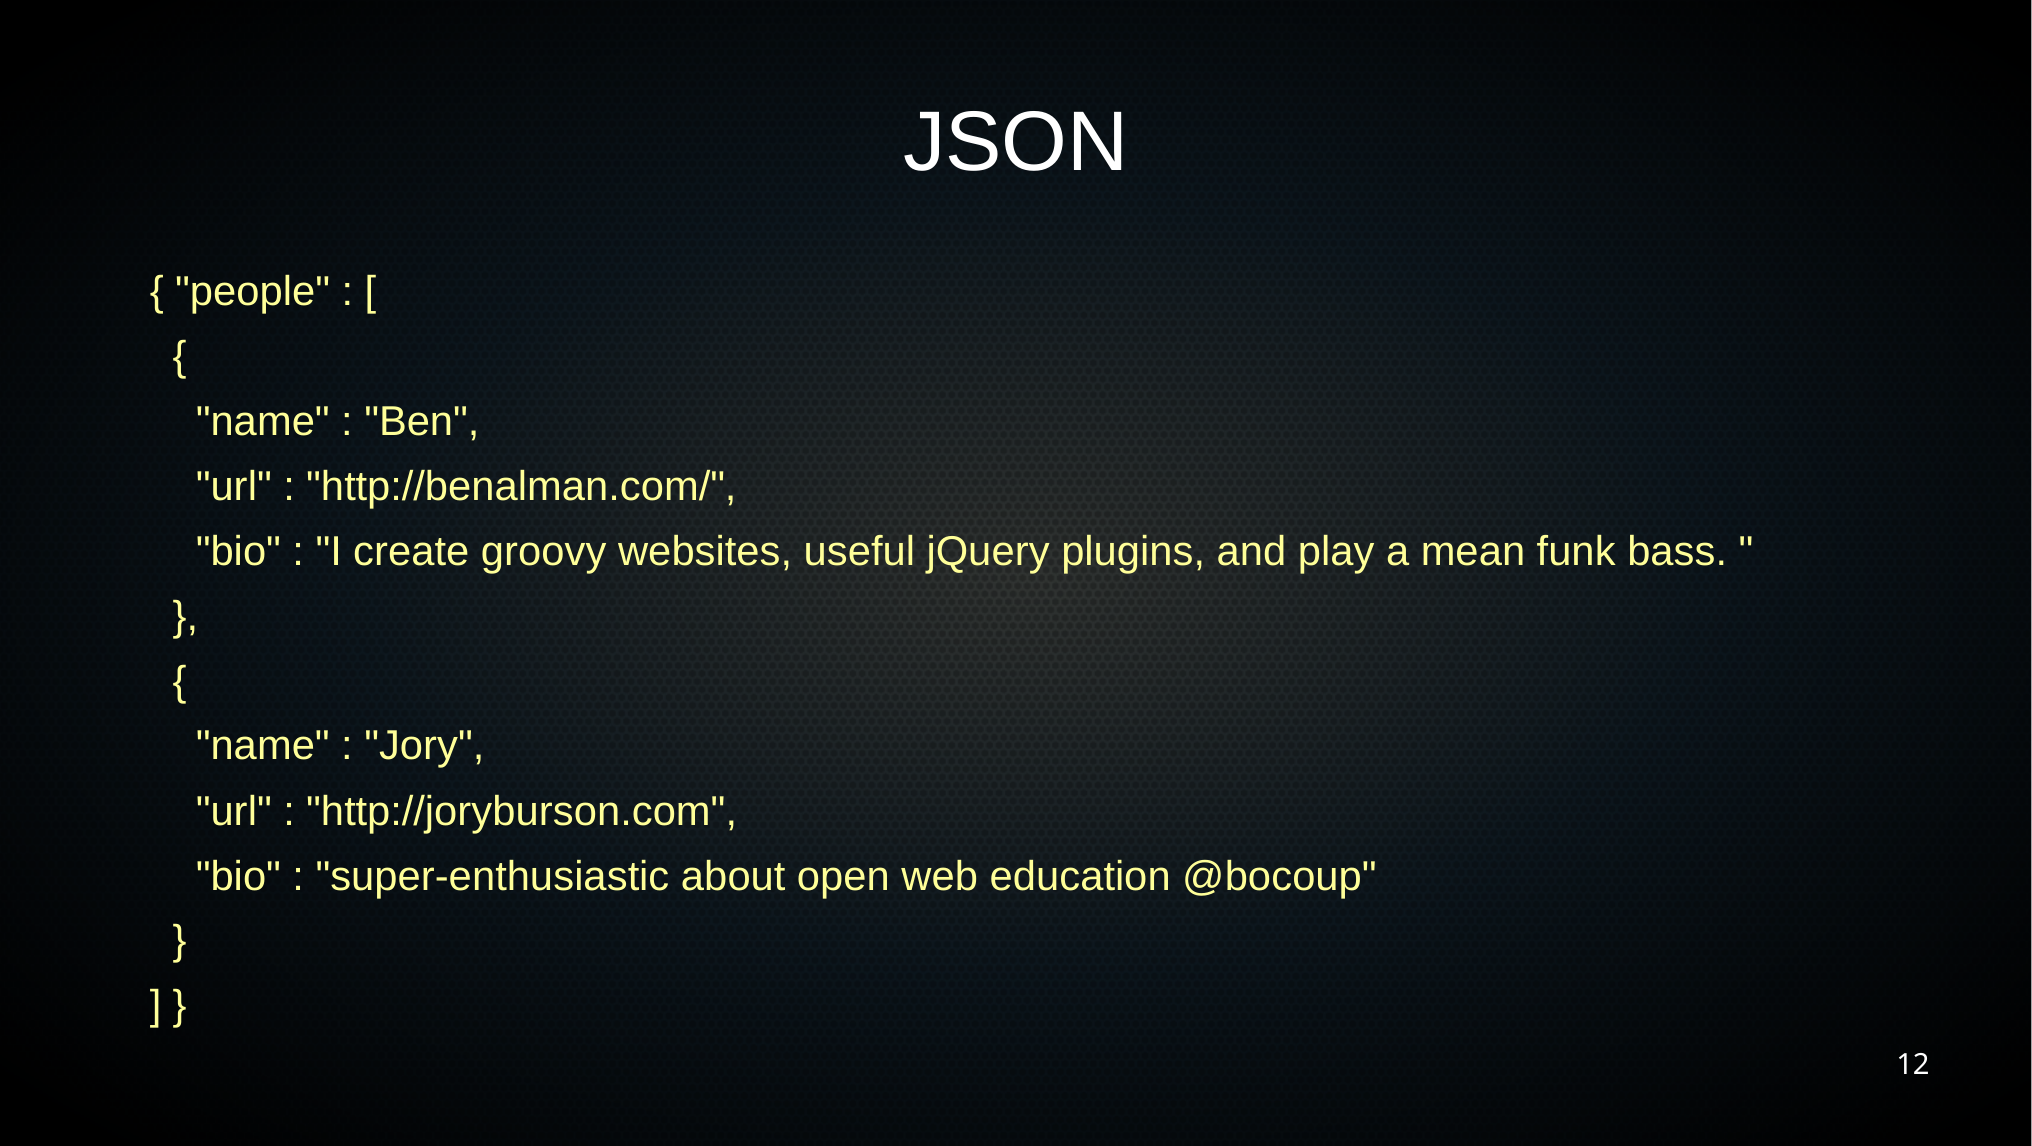

# JSON
{ "people" : [
 {
 "name" : "Ben",
 "url" : "http://benalman.com/",
 "bio" : "I create groovy websites, useful jQuery plugins, and play a mean funk bass. "
 },
 {
 "name" : "Jory",
 "url" : "http://joryburson.com",
 "bio" : "super-enthusiastic about open web education @bocoup"
 }
] }
12